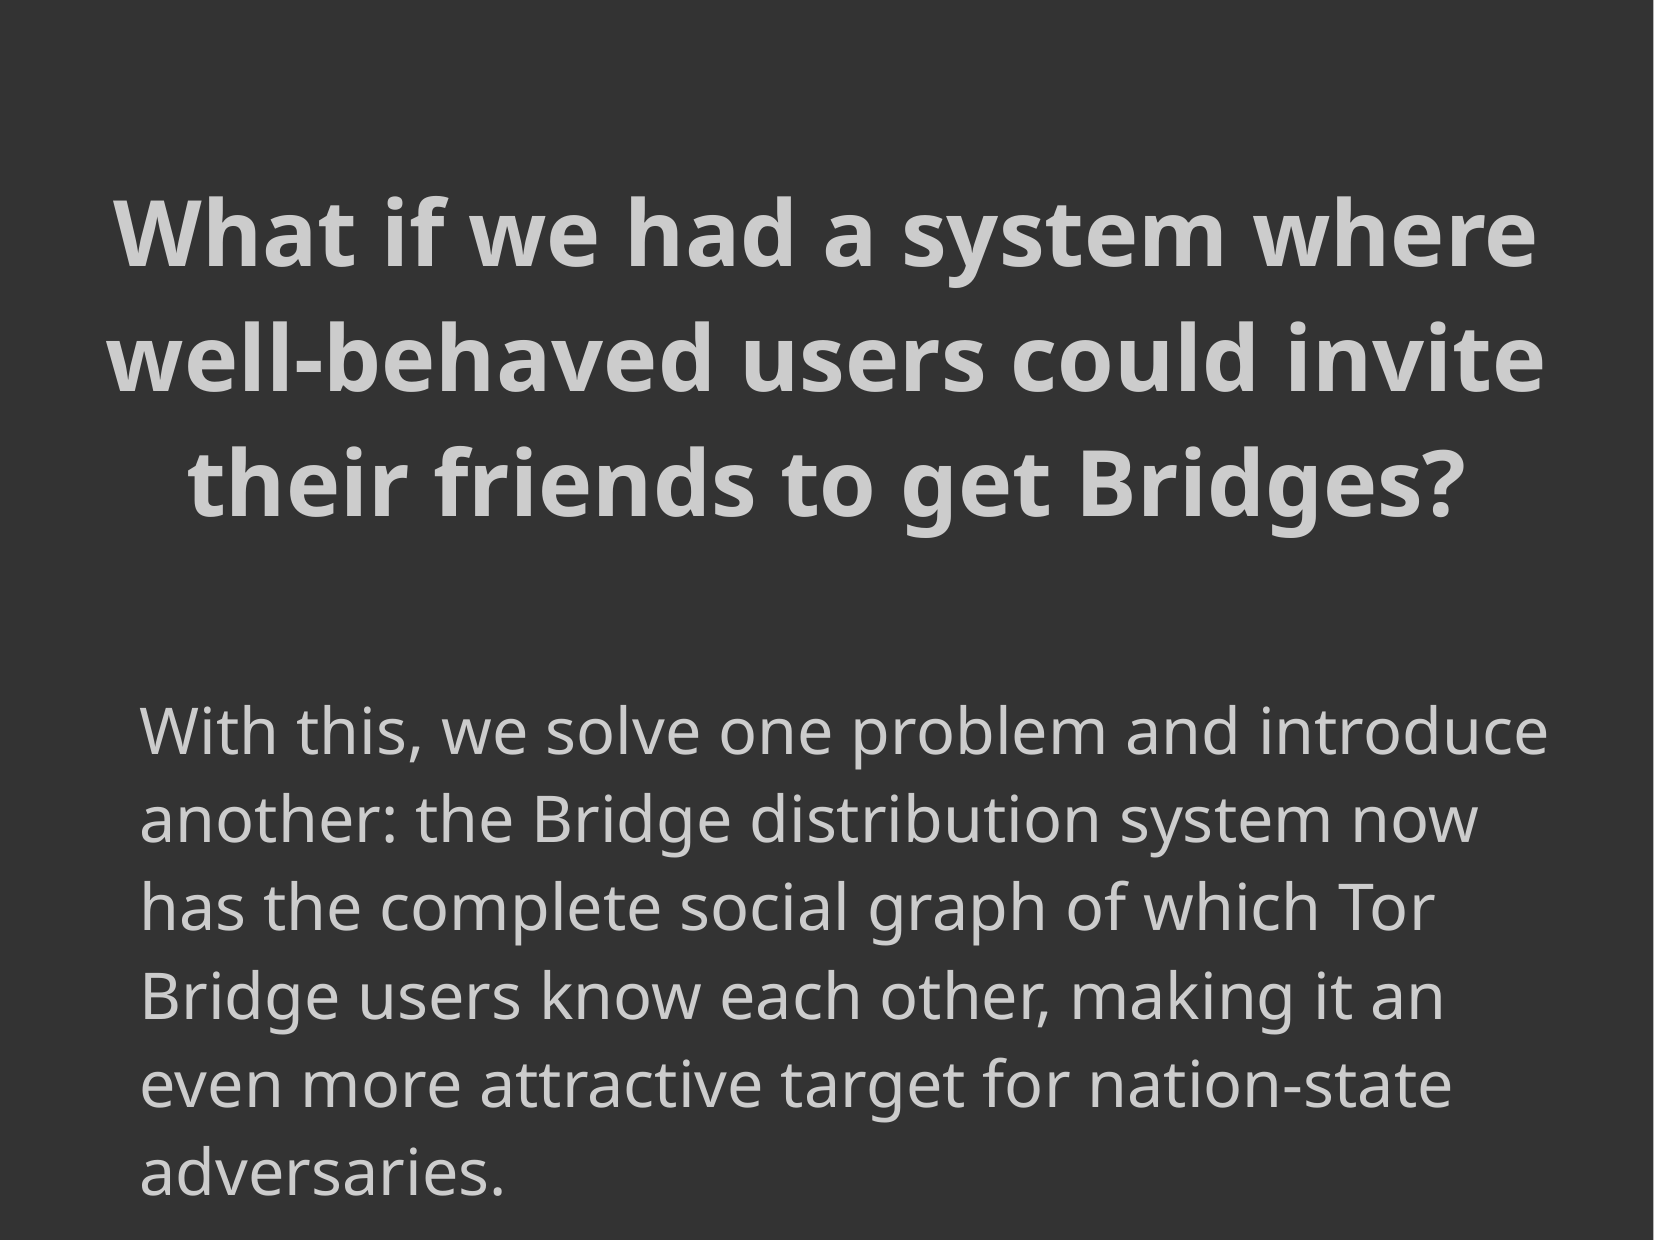

# What if we had a system where well-behaved users could invite their friends to get Bridges?
With this, we solve one problem and introduce another: the Bridge distribution system now has the complete social graph of which Tor Bridge users know each other, making it an even more attractive target for nation-state adversaries.